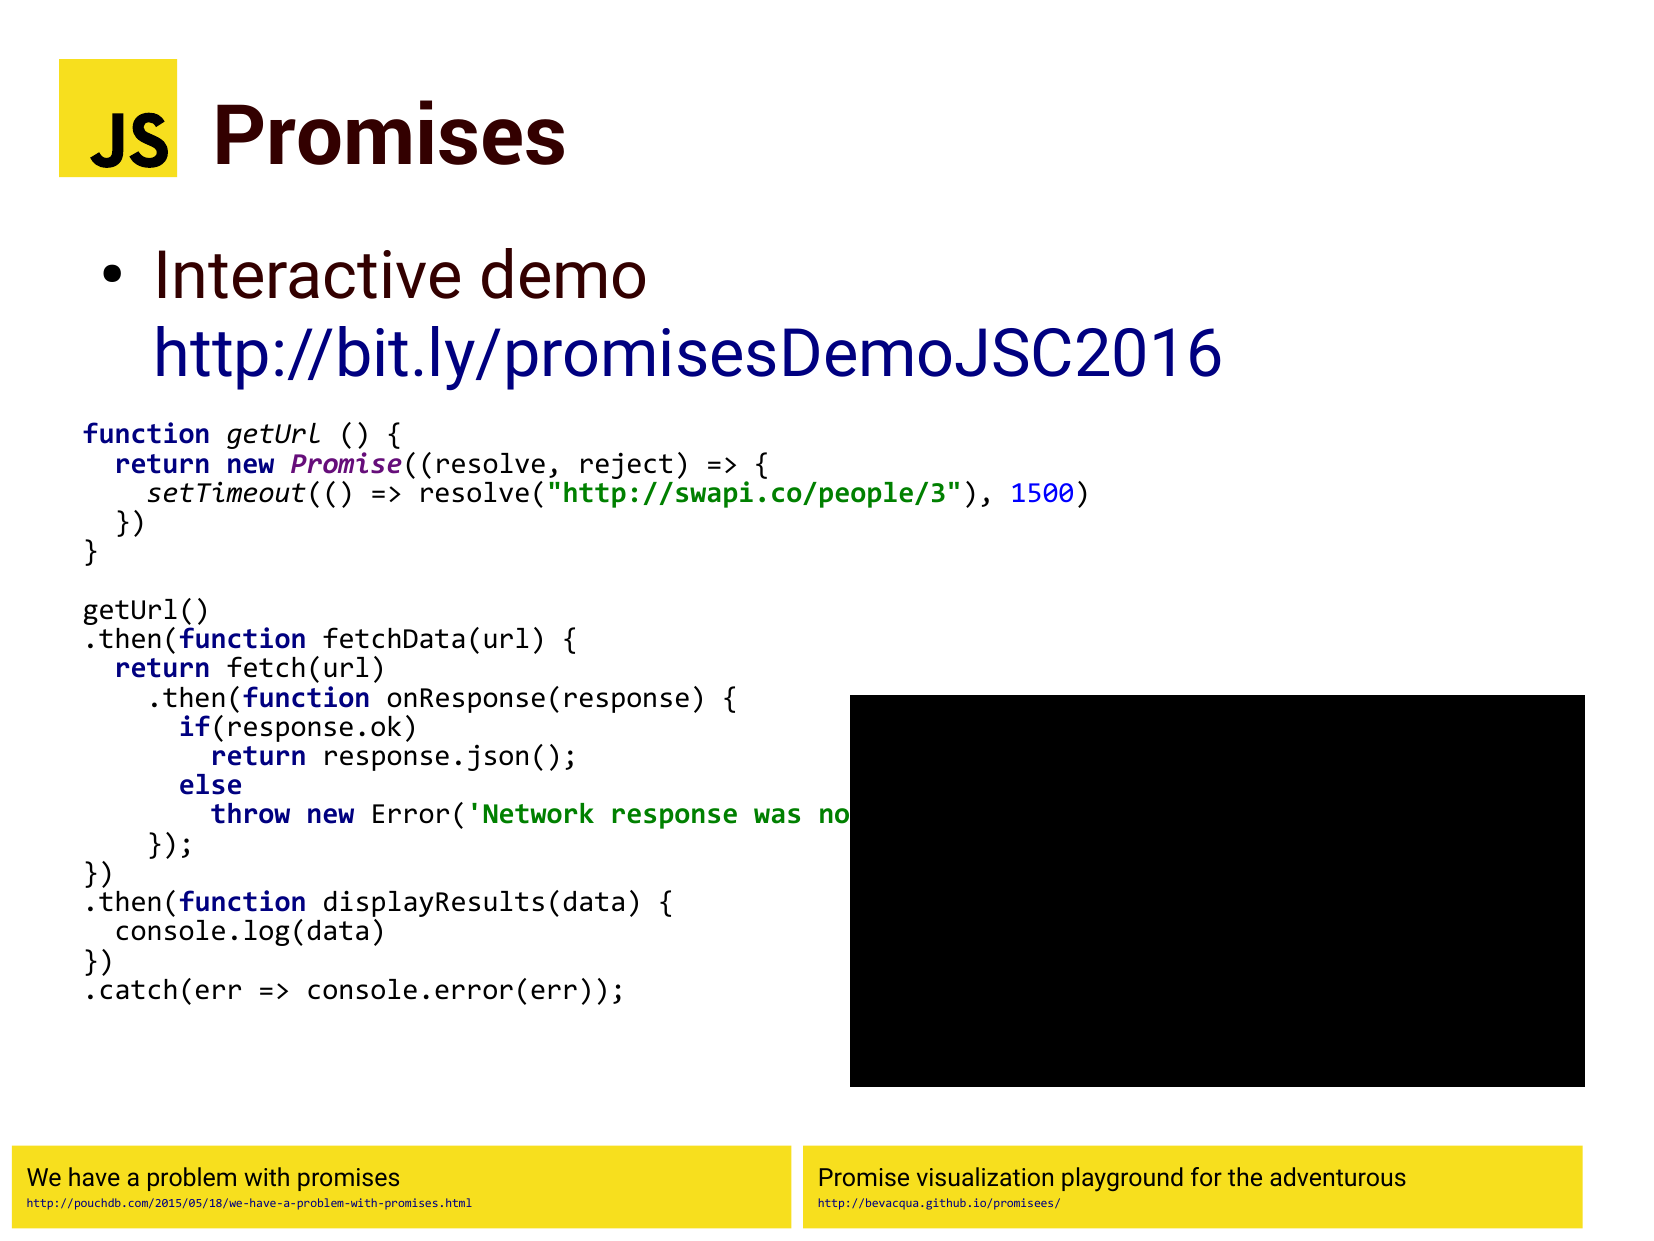

# Promises
Interactive demo http://bit.ly/promisesDemoJSC2016
function getUrl () {
 return new Promise((resolve, reject) => {
 setTimeout(() => resolve("http://swapi.co/people/3"), 1500)
 })
}
getUrl()
.then(function fetchData(url) {
 return fetch(url)
 .then(function onResponse(response) {
 if(response.ok)
 return response.json();
 else
 throw new Error('Network response was not ok.');
 });
})
.then(function displayResults(data) {
 console.log(data)
})
.catch(err => console.error(err));
We have a problem with promises
http://pouchdb.com/2015/05/18/we-have-a-problem-with-promises.html
Promise visualization playground for the adventurous
http://bevacqua.github.io/promisees/